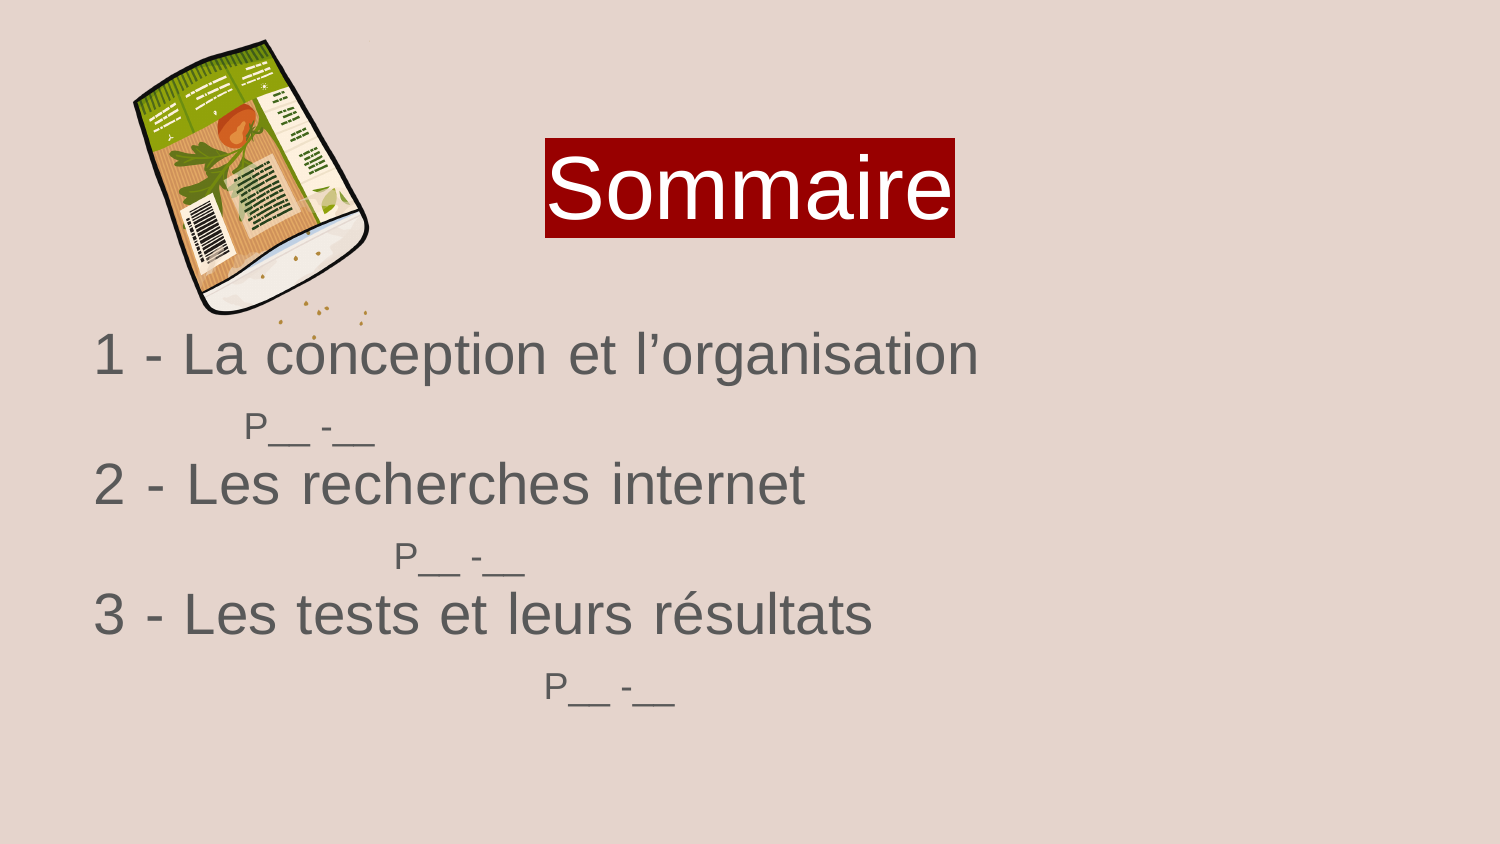

# Sommaire
1 - La conception	 et l’organisation	 				P__ -__
2 - Les recherches internet							P__ -__
3 - Les tests et leurs résultats							P__ -__